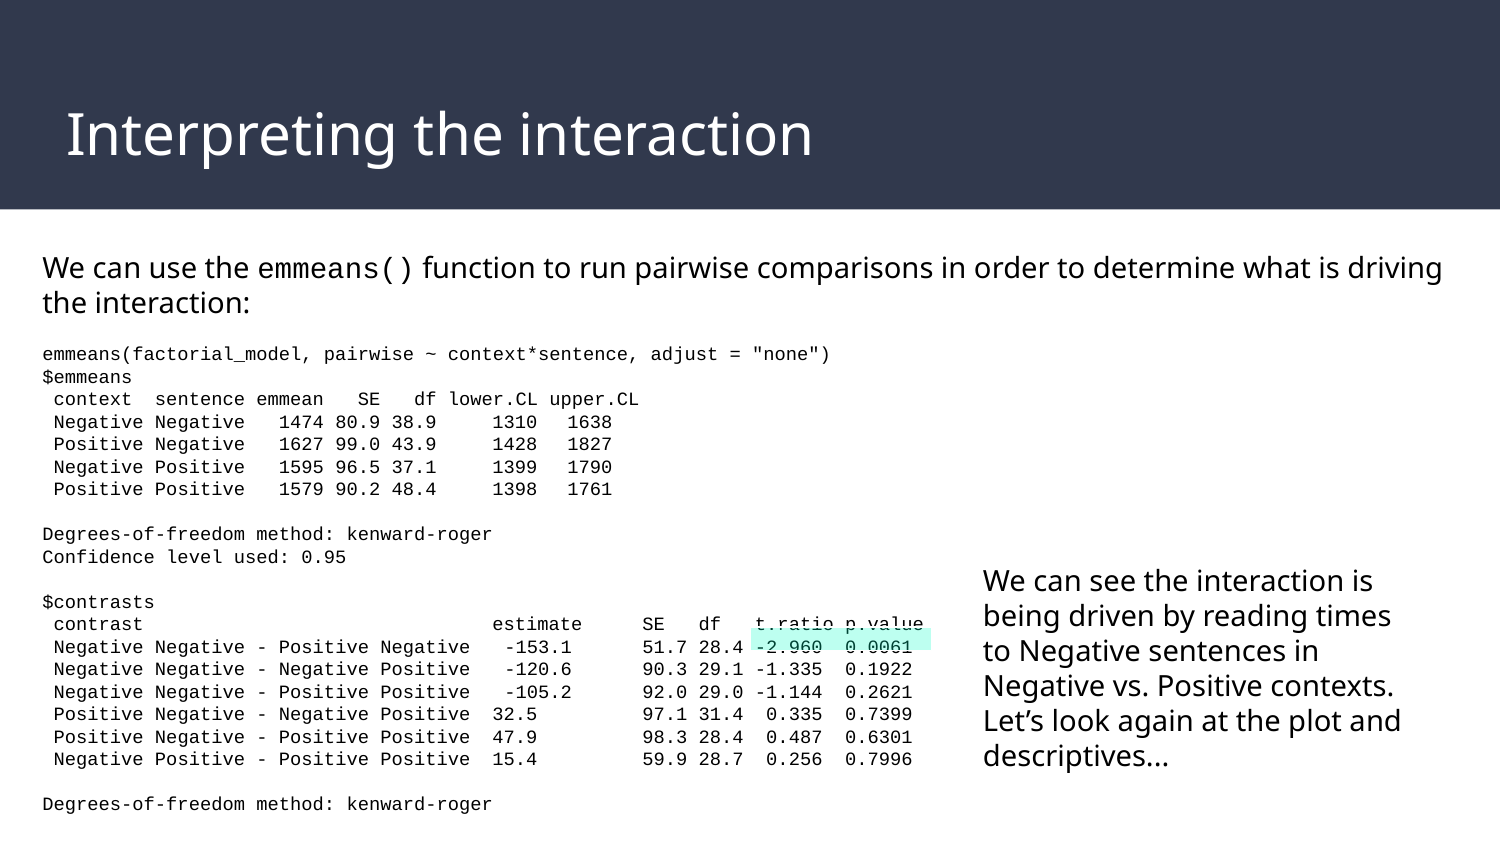

# Interpreting the interaction
We can use the emmeans() function to run pairwise comparisons in order to determine what is driving the interaction:
emmeans(factorial_model, pairwise ~ context*sentence, adjust = "none")
$emmeans
 context sentence emmean SE df lower.CL upper.CL
 Negative Negative 1474 80.9 38.9 	1310 	1638
 Positive Negative 1627 99.0 43.9 	1428 	1827
 Negative Positive 1595 96.5 37.1 	1399 	1790
 Positive Positive 1579 90.2 48.4 	1398 	1761
Degrees-of-freedom method: kenward-roger
Confidence level used: 0.95
$contrasts
 contrast 	estimate 	SE df t.ratio p.value
 Negative Negative - Positive Negative -153.1 	51.7 28.4 -2.960 0.0061
 Negative Negative - Negative Positive -120.6 	90.3 29.1 -1.335 0.1922
 Negative Negative - Positive Positive -105.2 	92.0 29.0 -1.144 0.2621
 Positive Negative - Negative Positive 	32.5 		97.1 31.4 0.335 0.7399
 Positive Negative - Positive Positive 	47.9 		98.3 28.4 0.487 0.6301
 Negative Positive - Positive Positive 	15.4 		59.9 28.7 0.256 0.7996
Degrees-of-freedom method: kenward-roger
We can see the interaction is being driven by reading times to Negative sentences in Negative vs. Positive contexts. Let’s look again at the plot and descriptives...